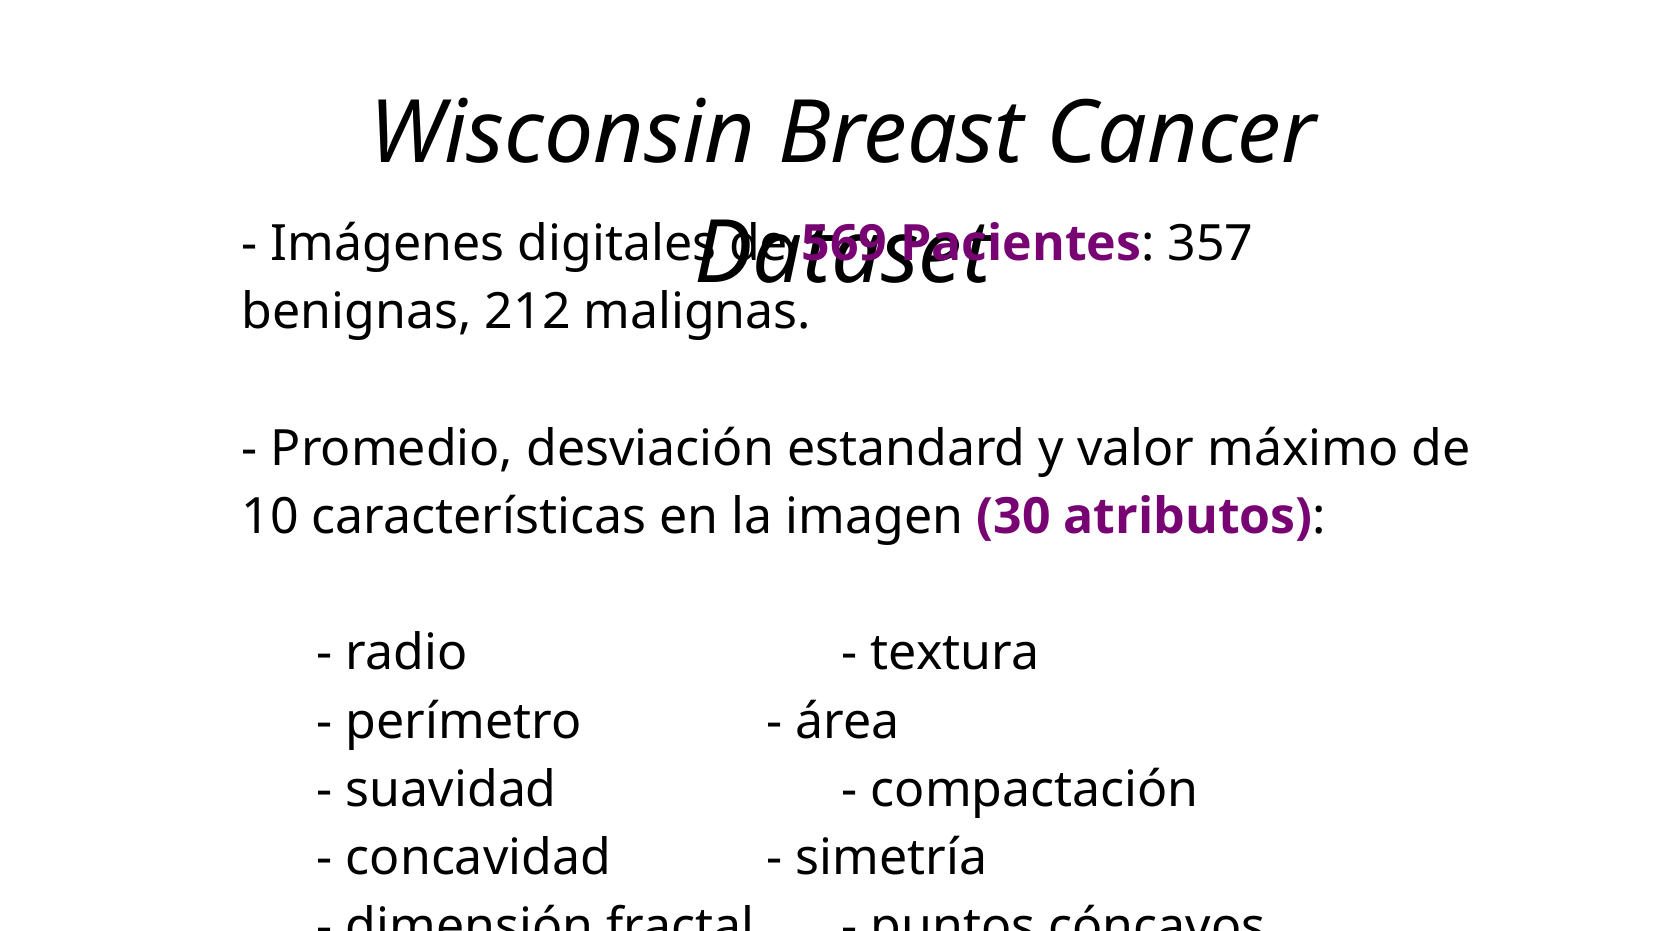

Wisconsin Breast Cancer Dataset
- Imágenes digitales de 569 Pacientes: 357 benignas, 212 malignas.
- Promedio, desviación estandard y valor máximo de 10 características en la imagen (30 atributos):
	- radio					- textura
	- perímetro			- área
	- suavidad				- compactación
	- concavidad			- simetría
	- dimensión fractal 	- puntos cóncavos
- 1 atributo “diagnóstico”: benigno - maligno